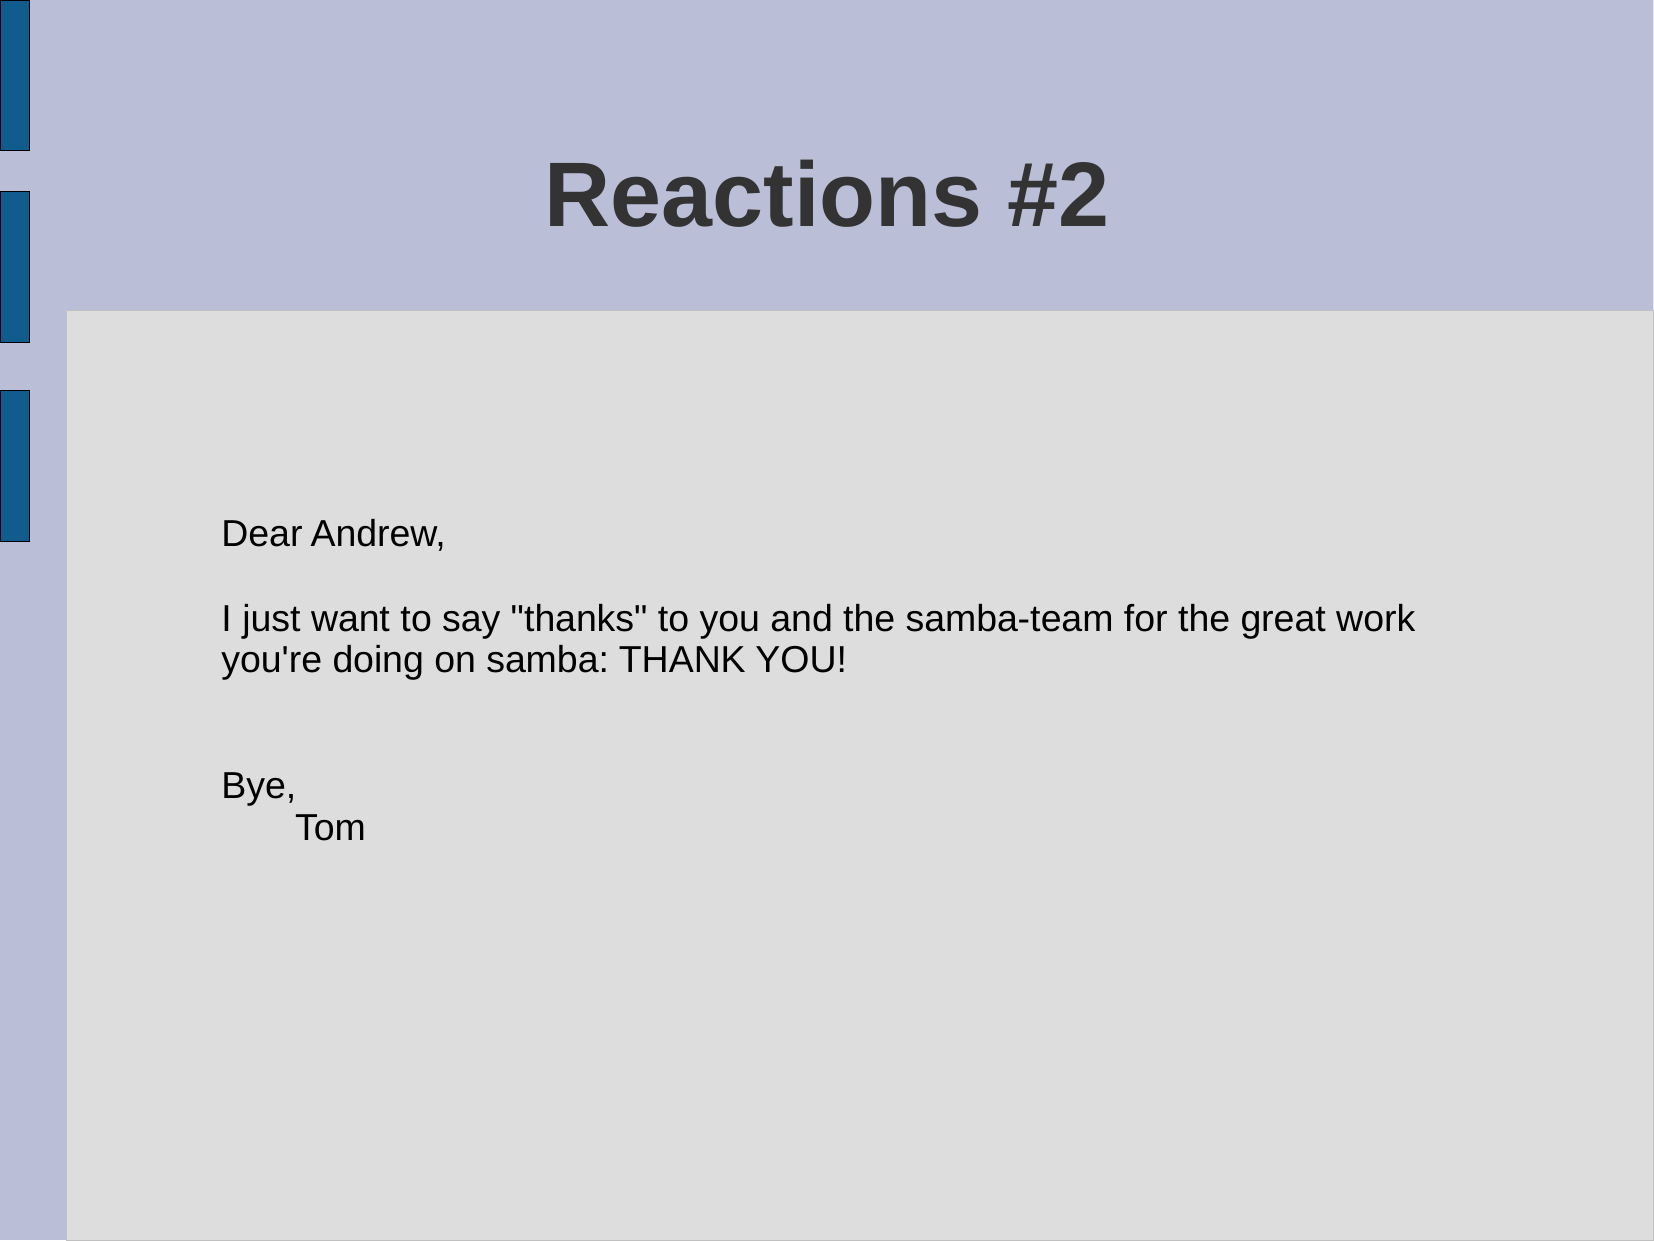

# Reactions #2
Dear Andrew,
I just want to say "thanks" to you and the samba-team for the great work
you're doing on samba: THANK YOU!
Bye,
	Tom